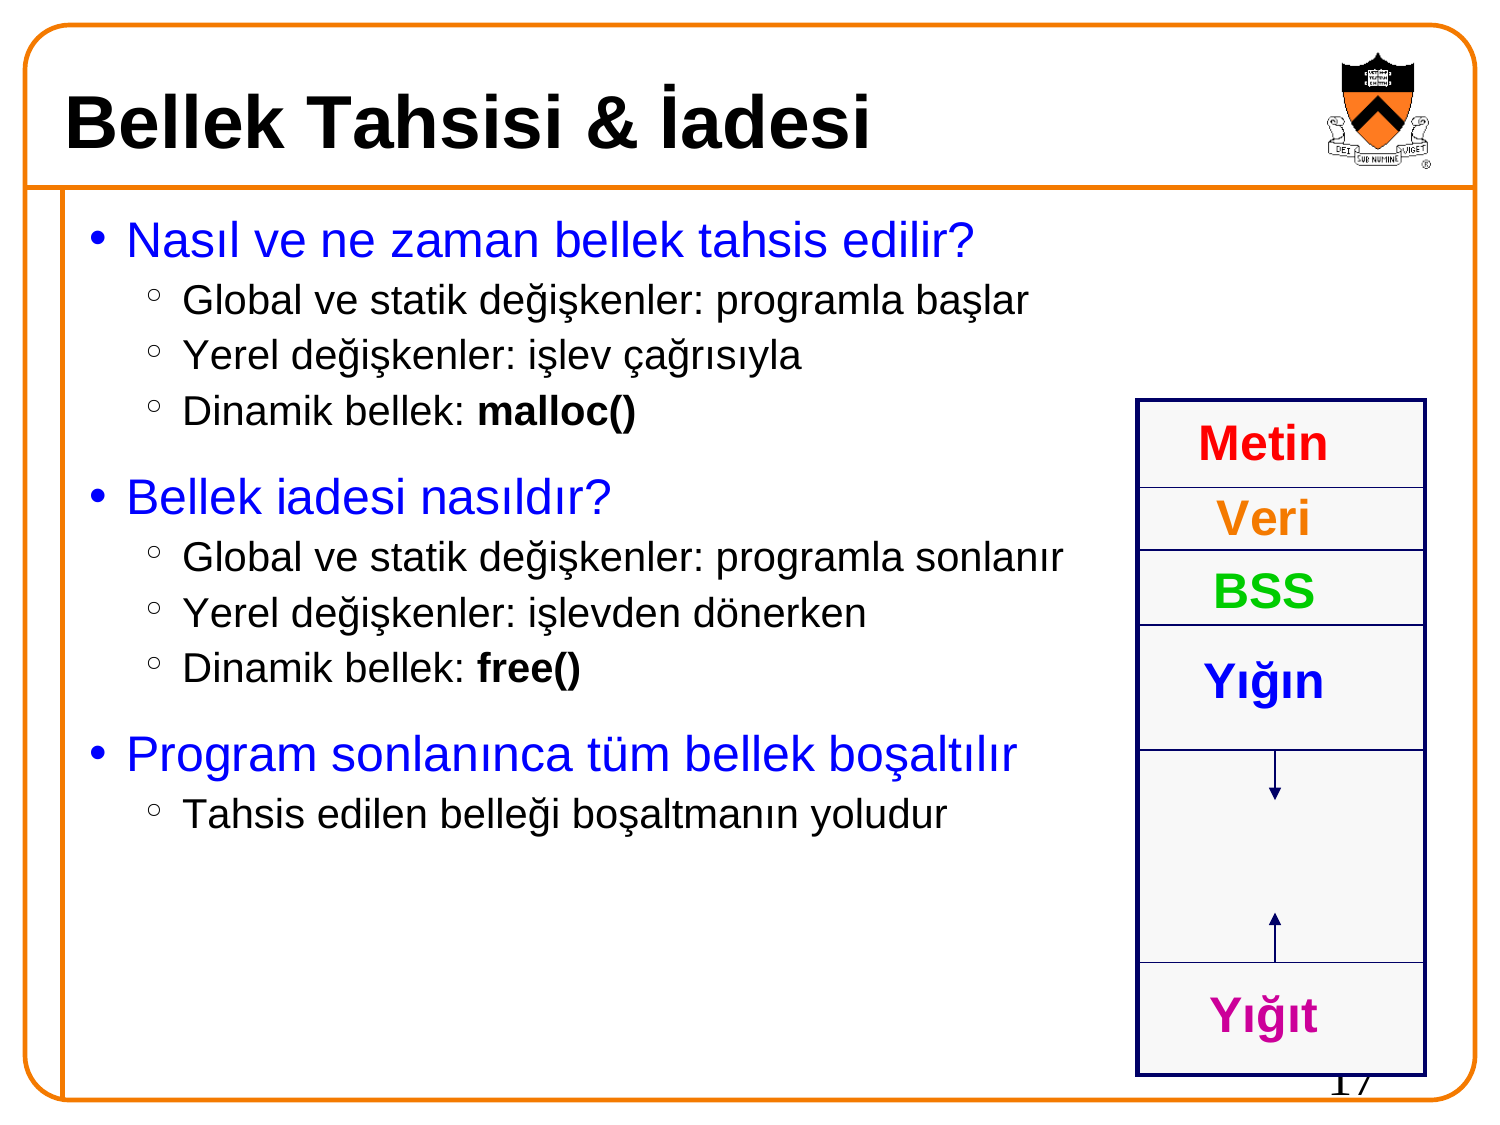

# Bellek Tahsisi & İadesi
Nasıl ve ne zaman bellek tahsis edilir?
Global ve statik değişkenler: programla başlar
Yerel değişkenler: işlev çağrısıyla
Dinamik bellek: malloc()
Bellek iadesi nasıldır?
Global ve statik değişkenler: programla sonlanır
Yerel değişkenler: işlevden dönerken
Dinamik bellek: free()
Program sonlanınca tüm bellek boşaltılır
Tahsis edilen belleği boşaltmanın yoludur
Metin
Veri
BSS
Yığın
Yığıt
17